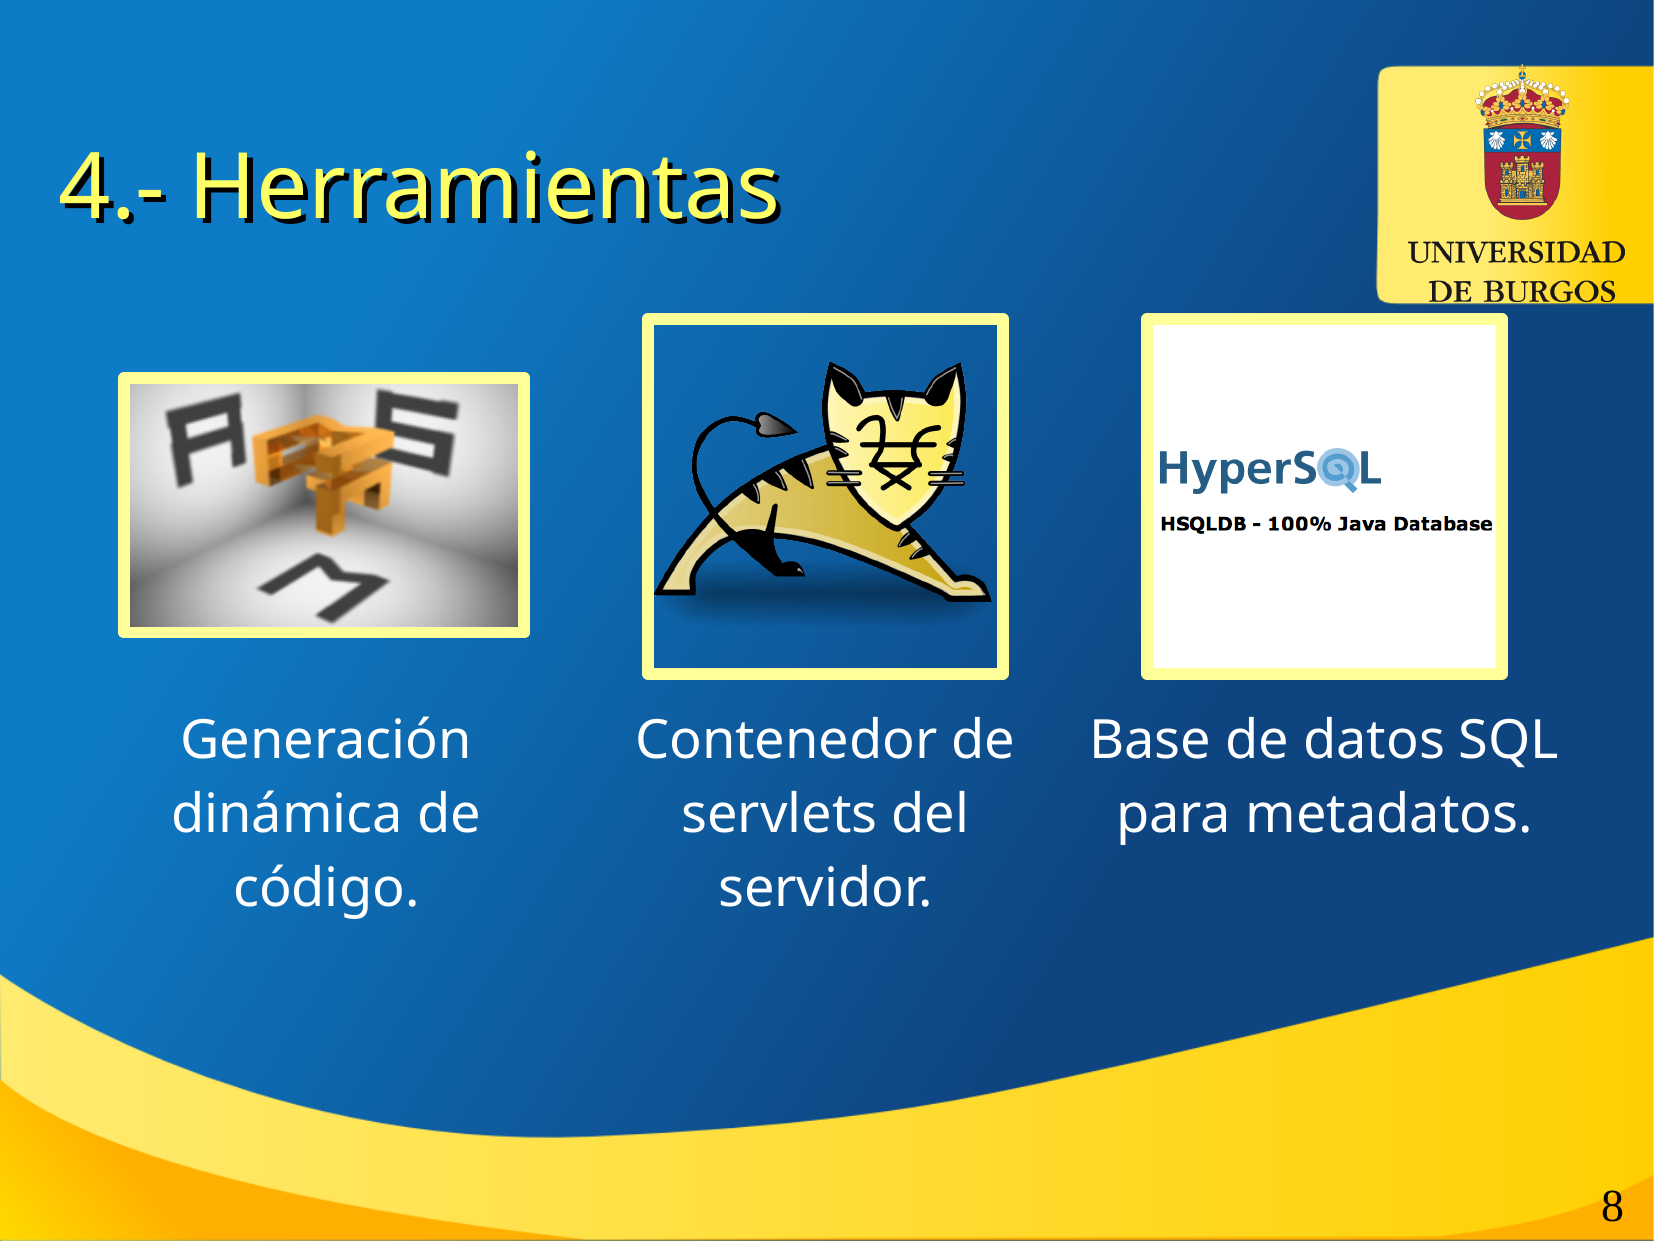

# 4.- Herramientas
Generación dinámica de código.
Contenedor de servlets del servidor.
Base de datos SQL para metadatos.
8